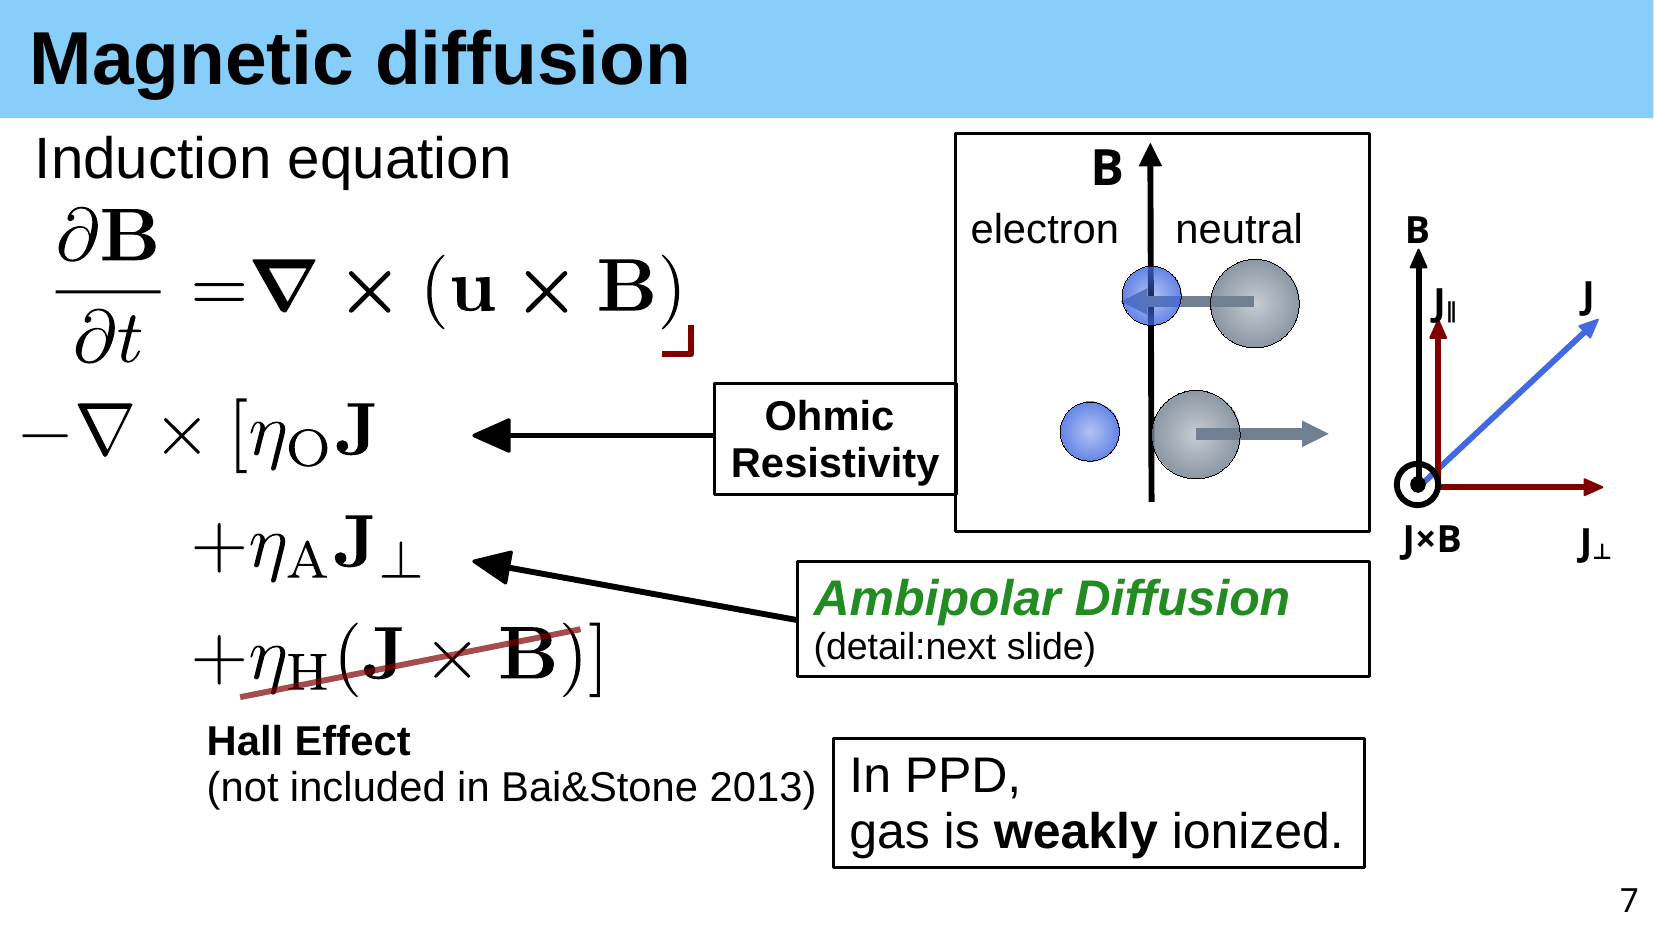

# Magnetic diffusion
Induction equation
B
B
electron
neutral
J
J∥
Ohmic
Resistivity
J×B
J⊥
Ambipolar Diffusion
(detail:next slide)
Hall Effect
(not included in Bai&Stone 2013)
In PPD,
gas is weakly ionized.